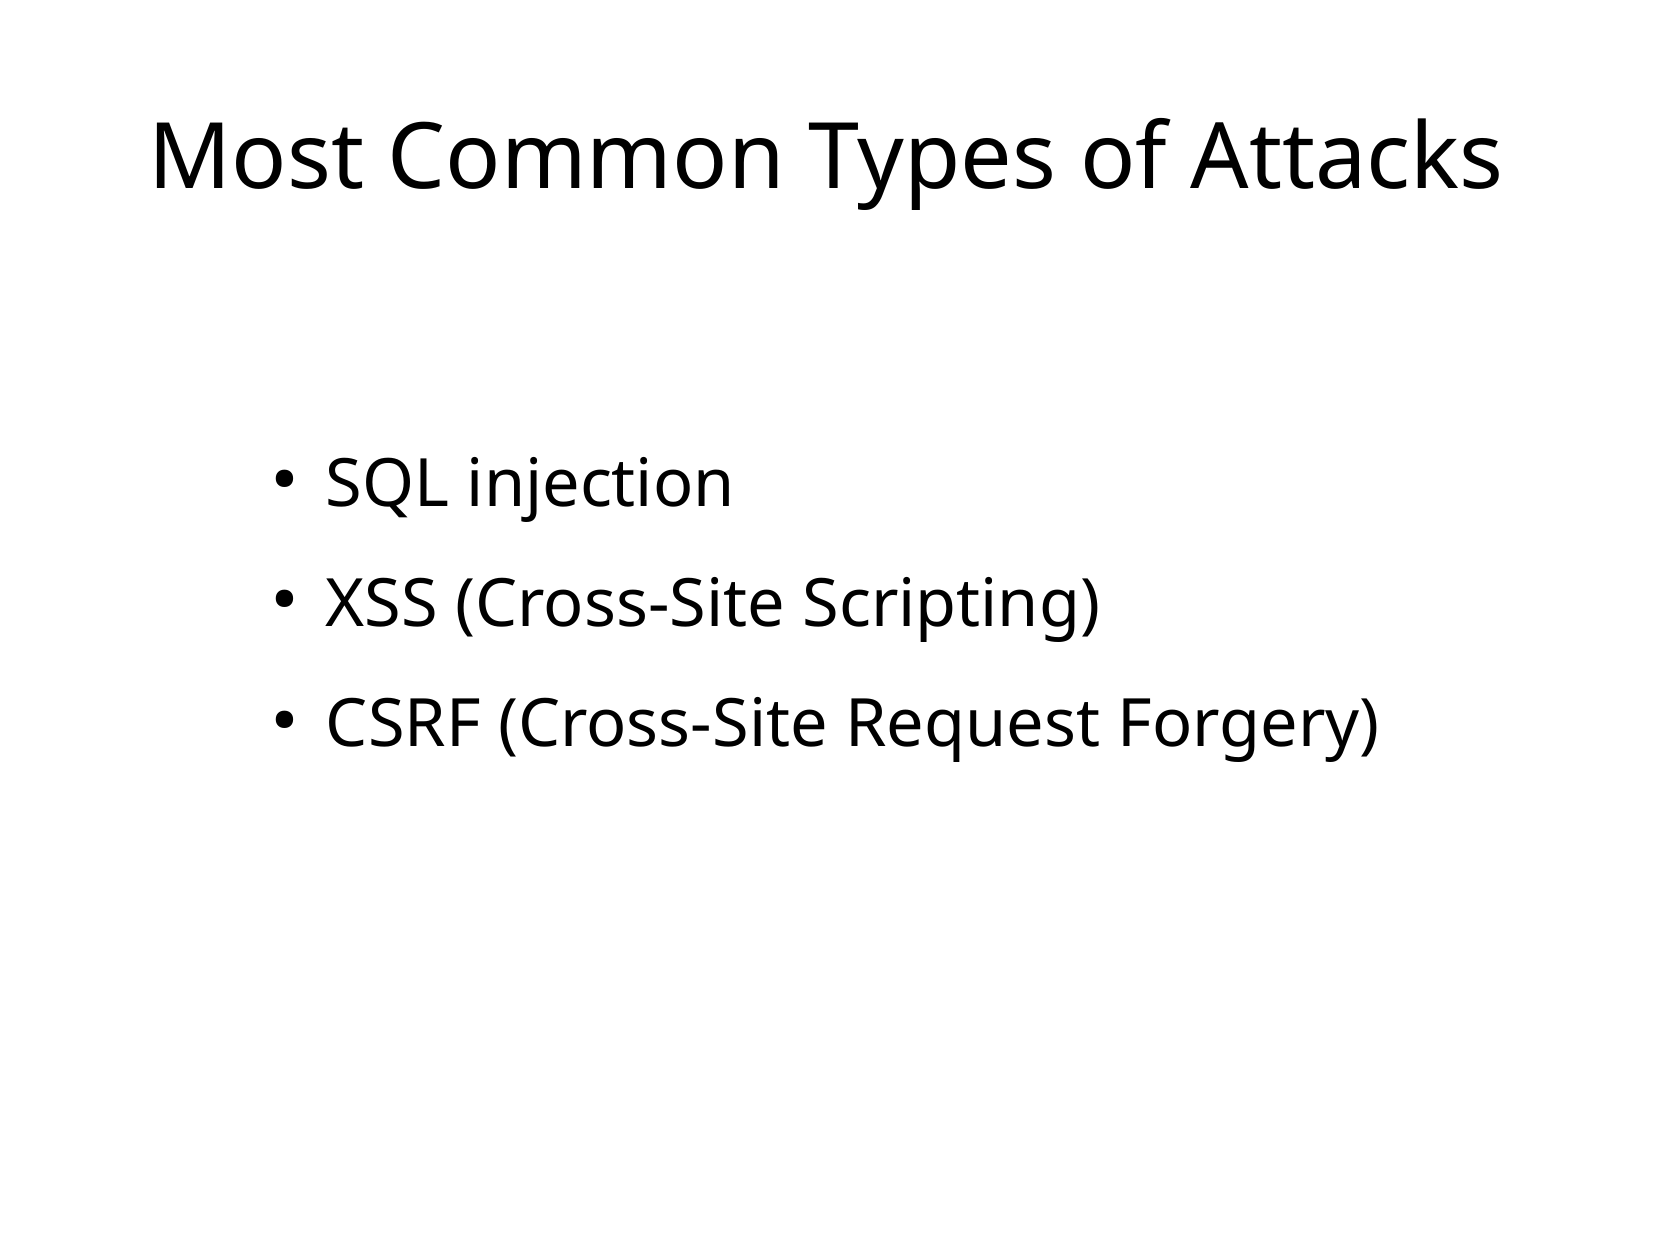

# Most Common Types of Attacks
SQL injection
XSS (Cross-Site Scripting)
CSRF (Cross-Site Request Forgery)